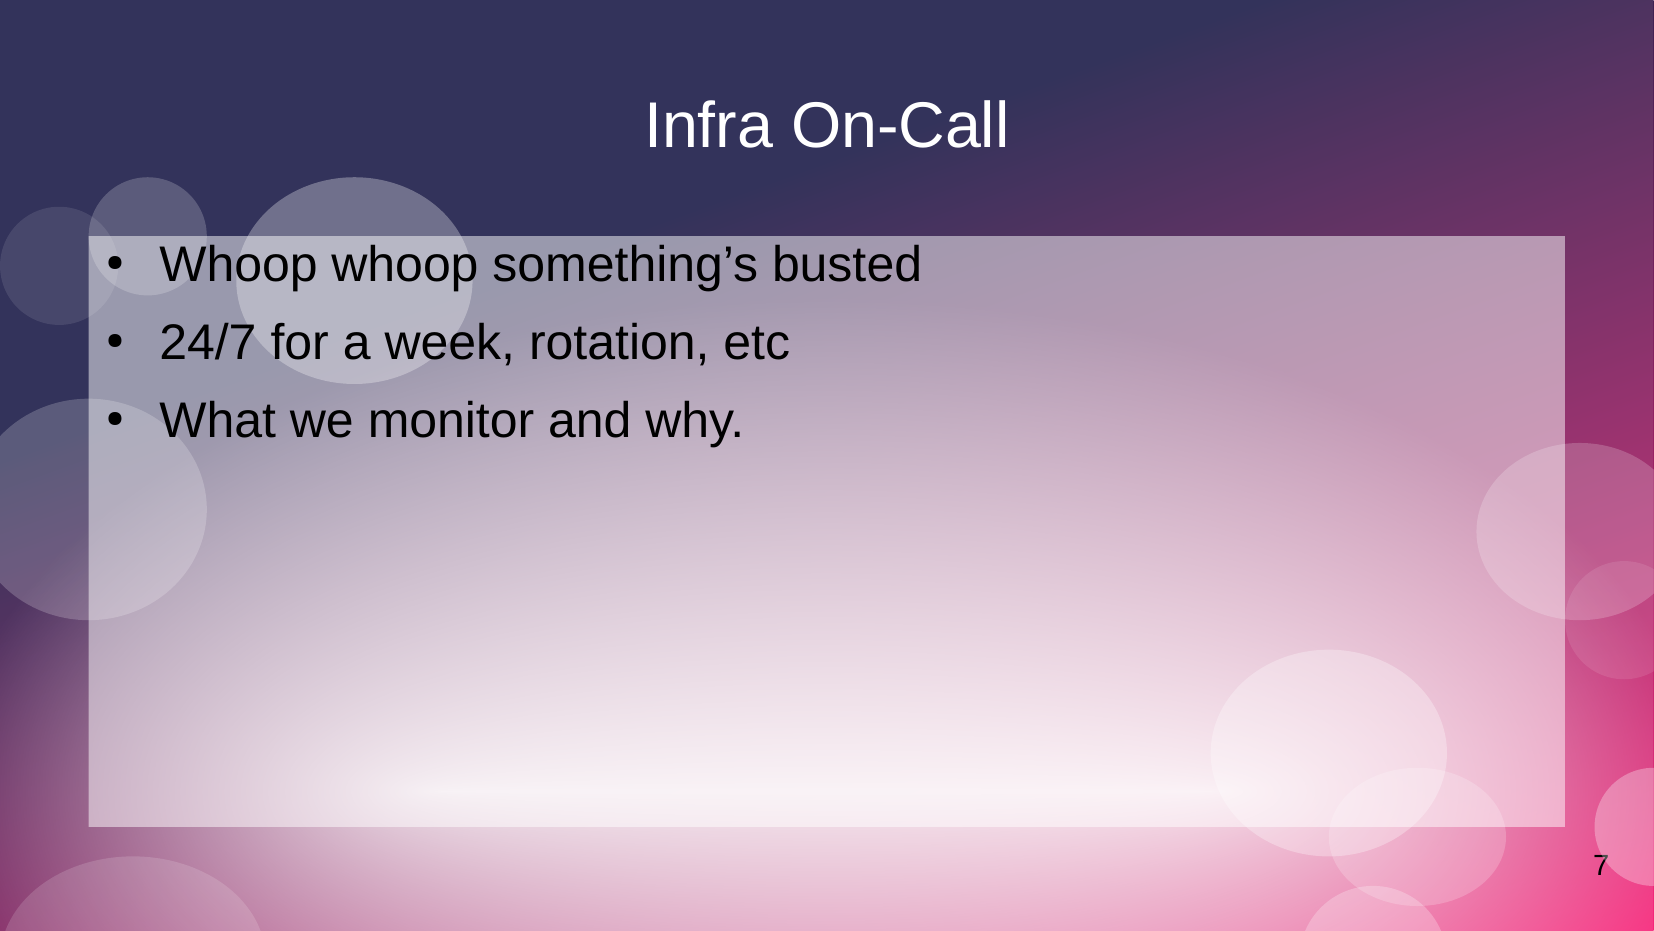

# Infra On-Call
Whoop whoop something’s busted
24/7 for a week, rotation, etc
What we monitor and why.